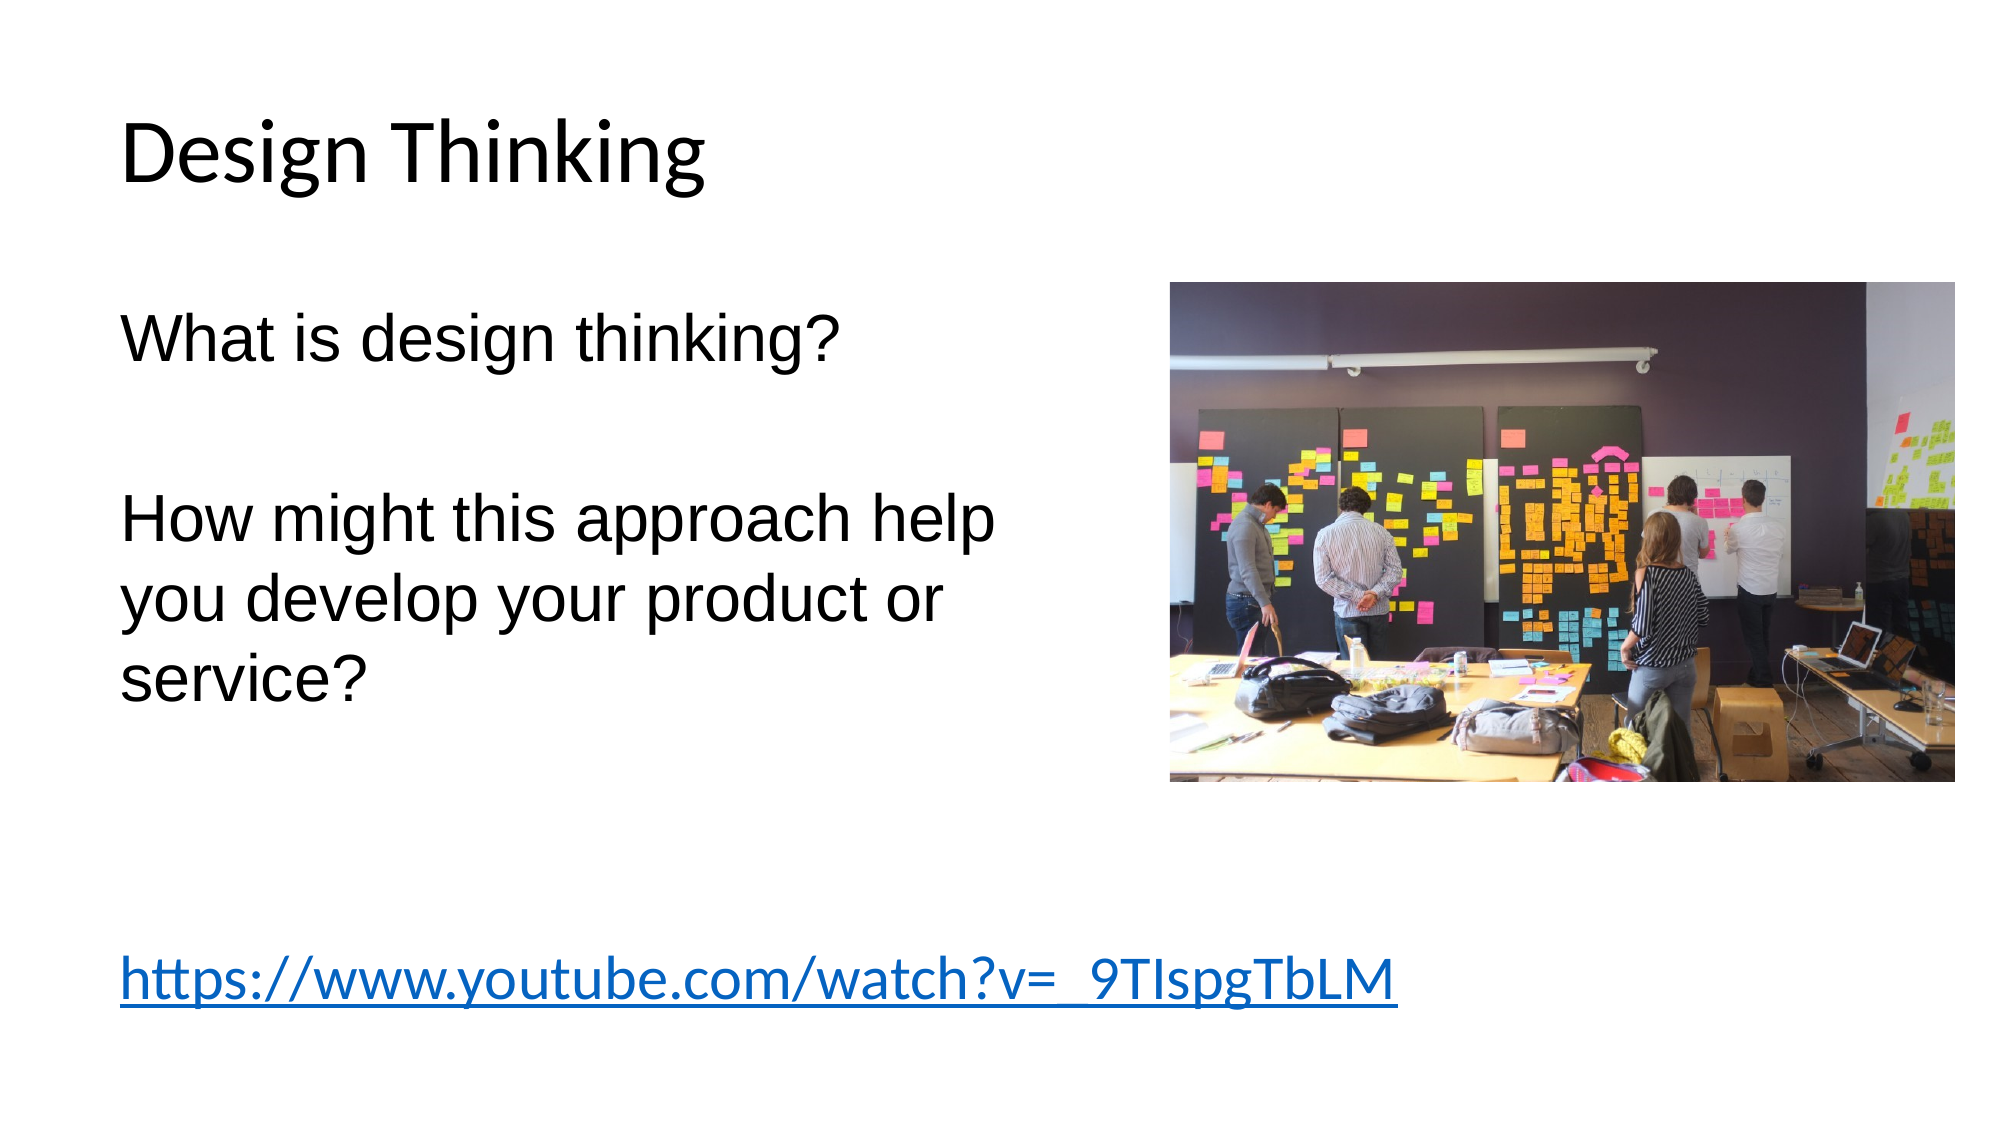

# Design Thinking
What is design thinking?
How might this approach help you develop your product or service?
https://www.youtube.com/watch?v=_9TIspgTbLM